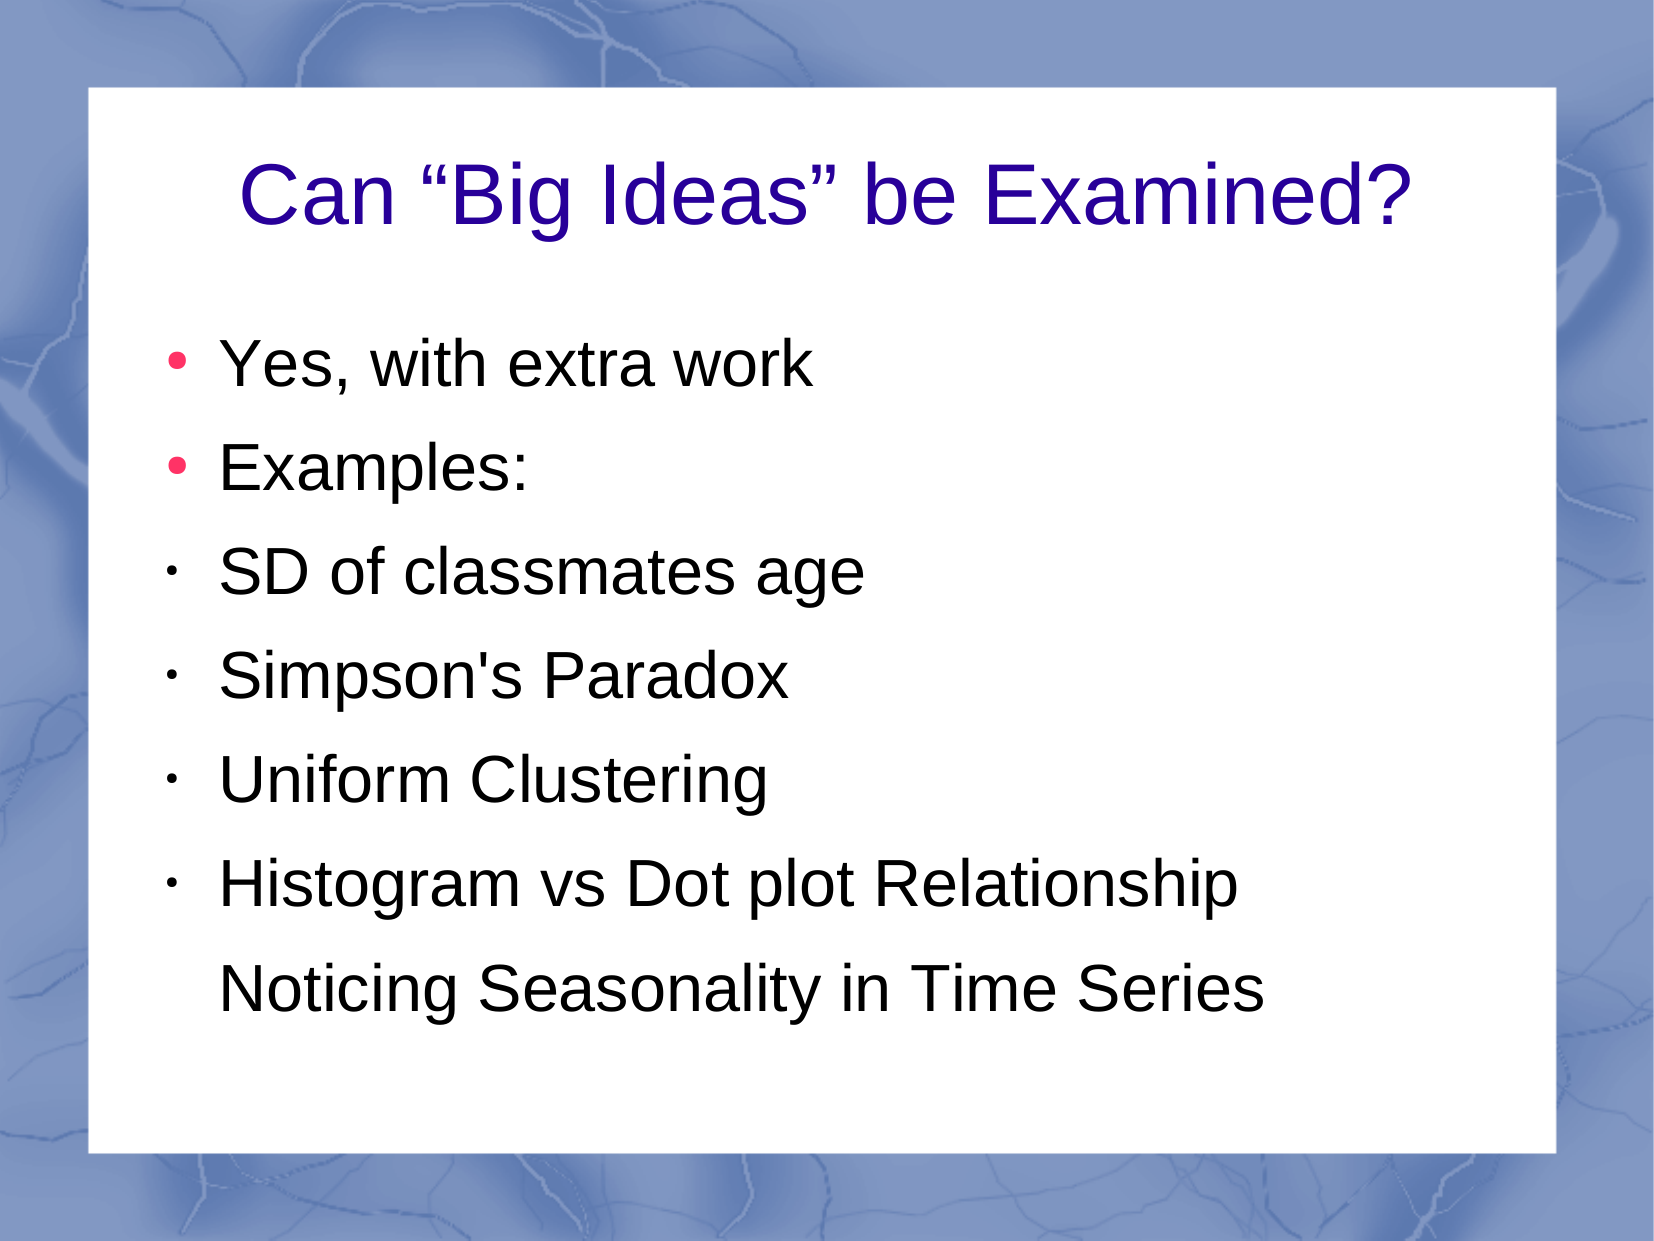

# Can “Big Ideas” be Examined?
Yes, with extra work
Examples:
SD of classmates age
Simpson's Paradox
Uniform Clustering
Histogram vs Dot plot Relationship
Noticing Seasonality in Time Series